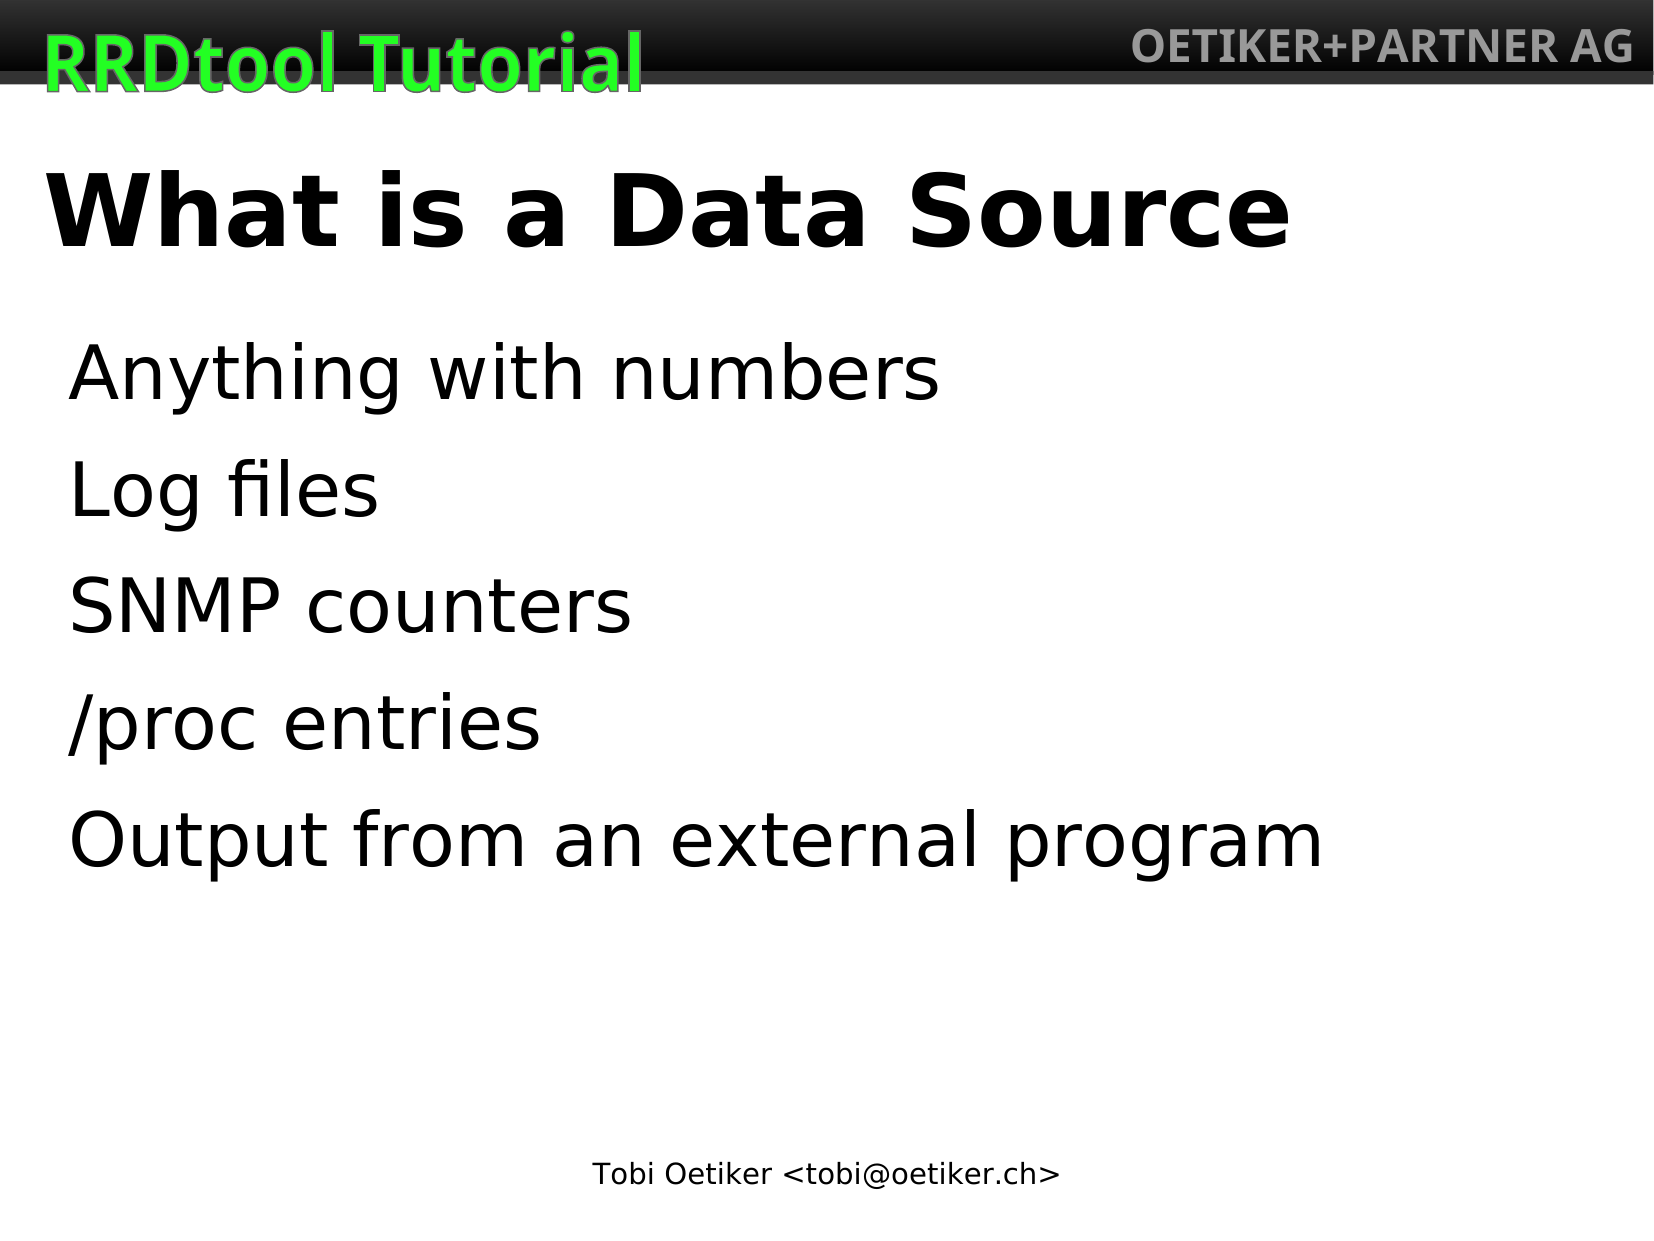

# What is a Data Source
Anything with numbers
Log files
SNMP counters
/proc entries
Output from an external program